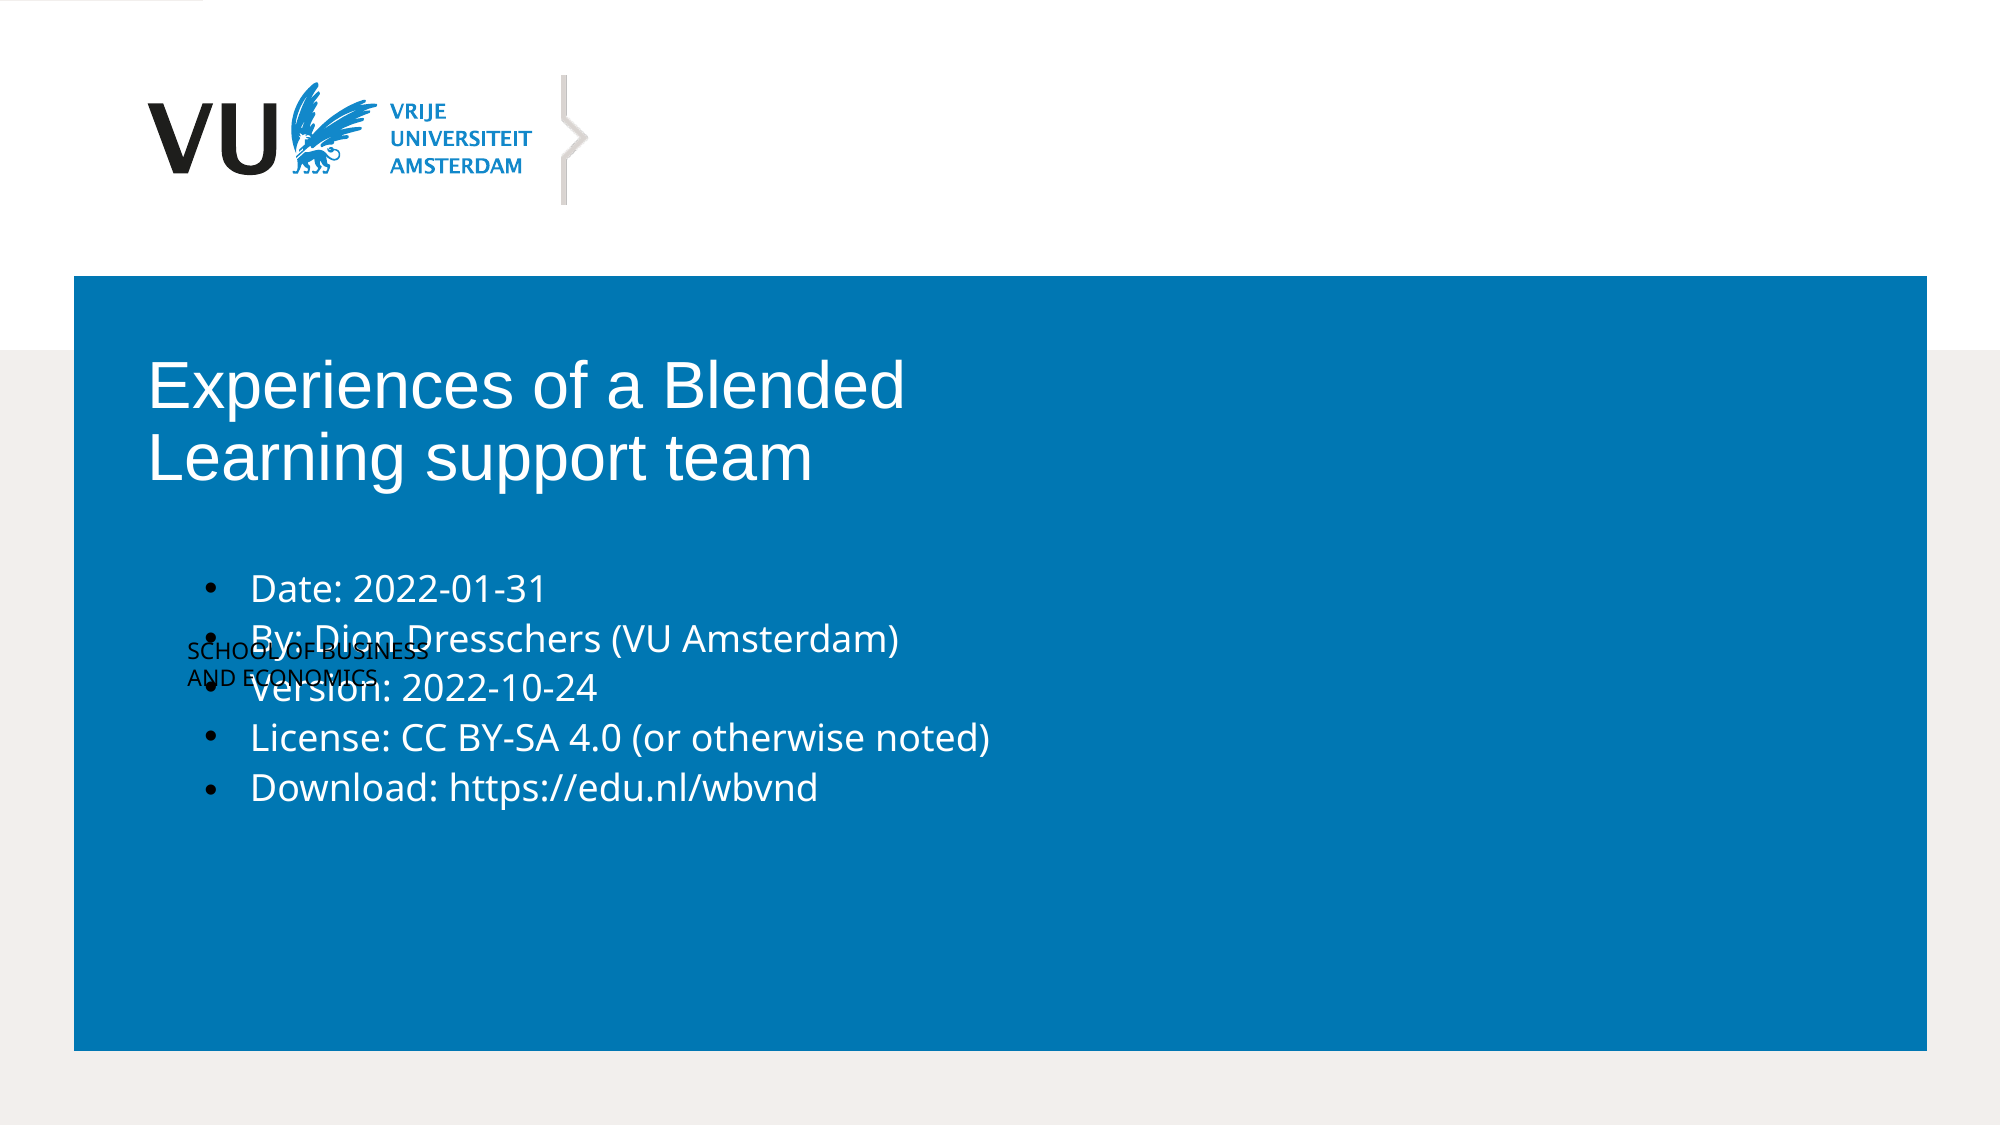

# Experiences of a Blended Learning support team
Date: 2022-01-31
By: Dion Dresschers (VU Amsterdam)
Version: 2022-10-24
License: CC BY-SA 4.0 (or otherwise noted)
Download: https://edu.nl/wbvnd
School of business
and economics